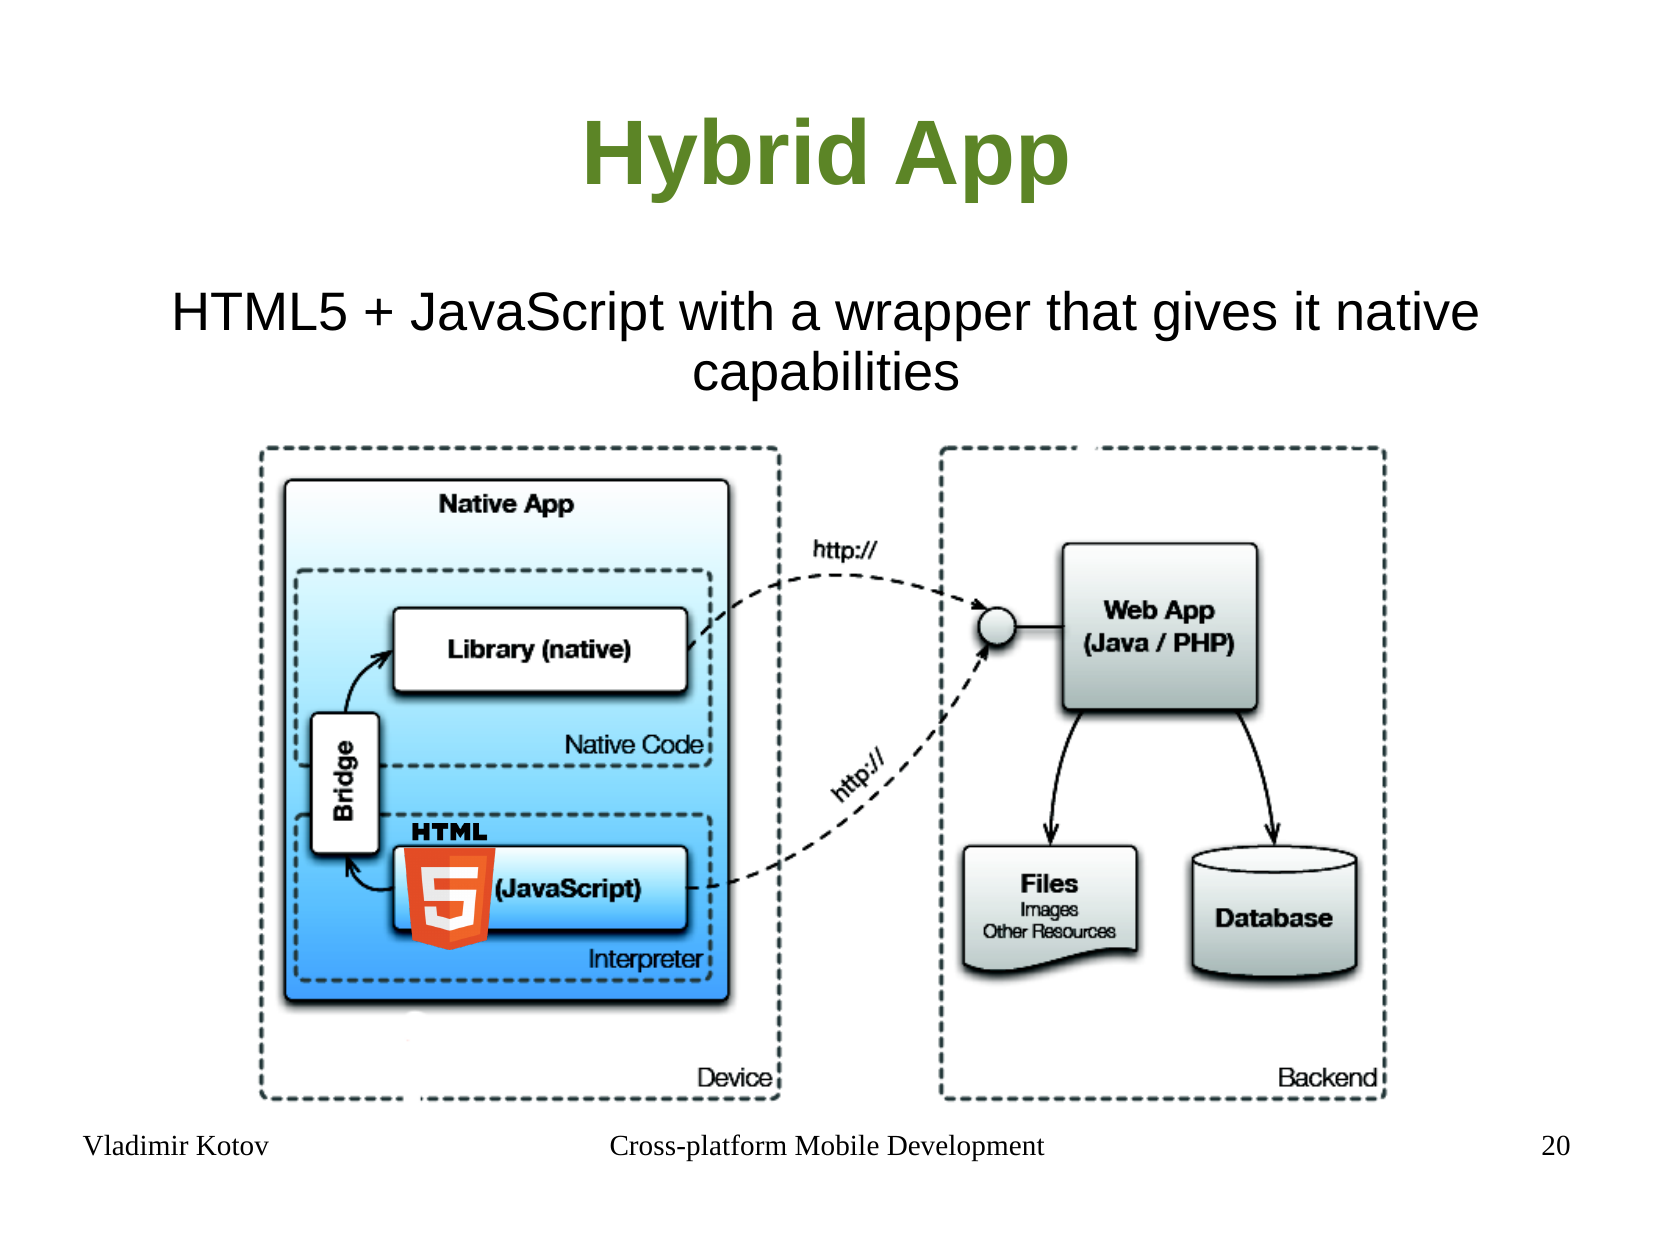

# Hybrid App
HTML5 + JavaScript with a wrapper that gives it native capabilities
Vladimir Kotov
Cross-platform Mobile Development
20